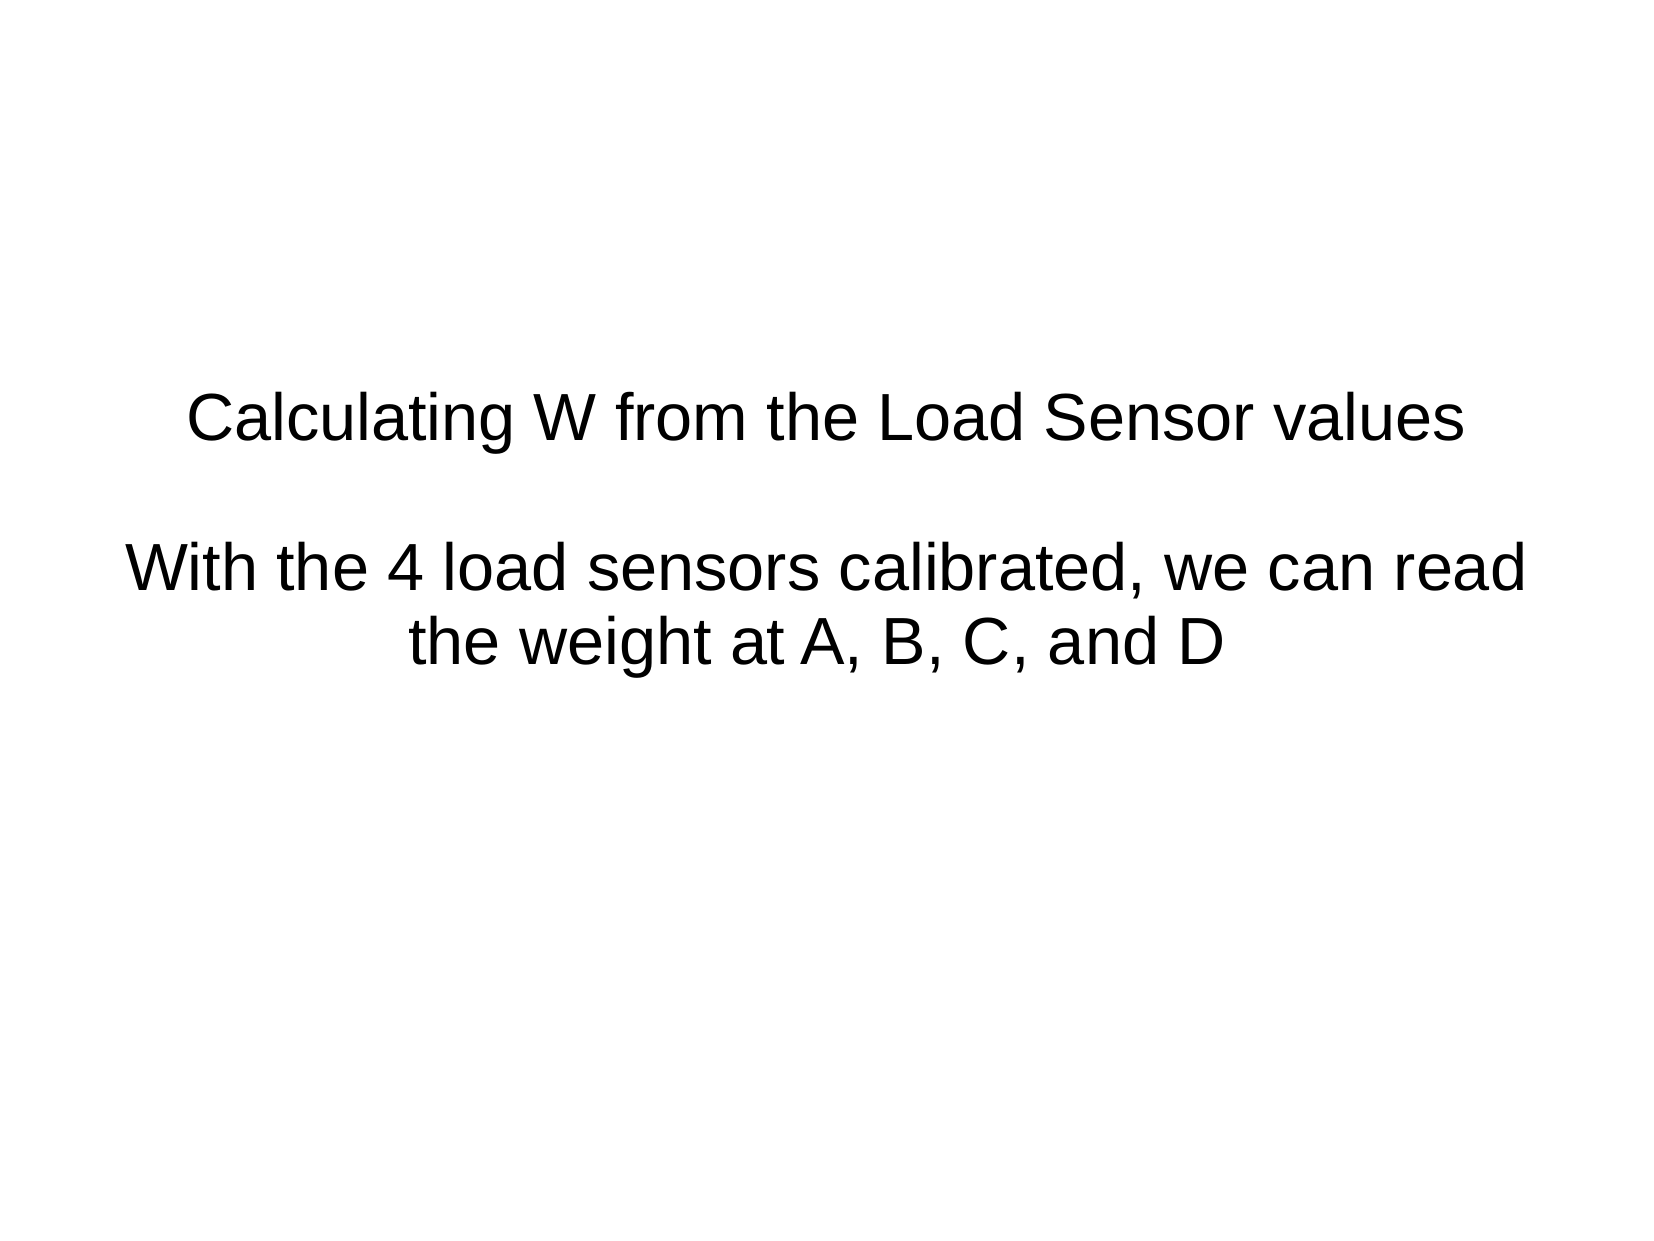

# Calculating W from the Load Sensor values
With the 4 load sensors calibrated, we can read the weight at A, B, C, and D